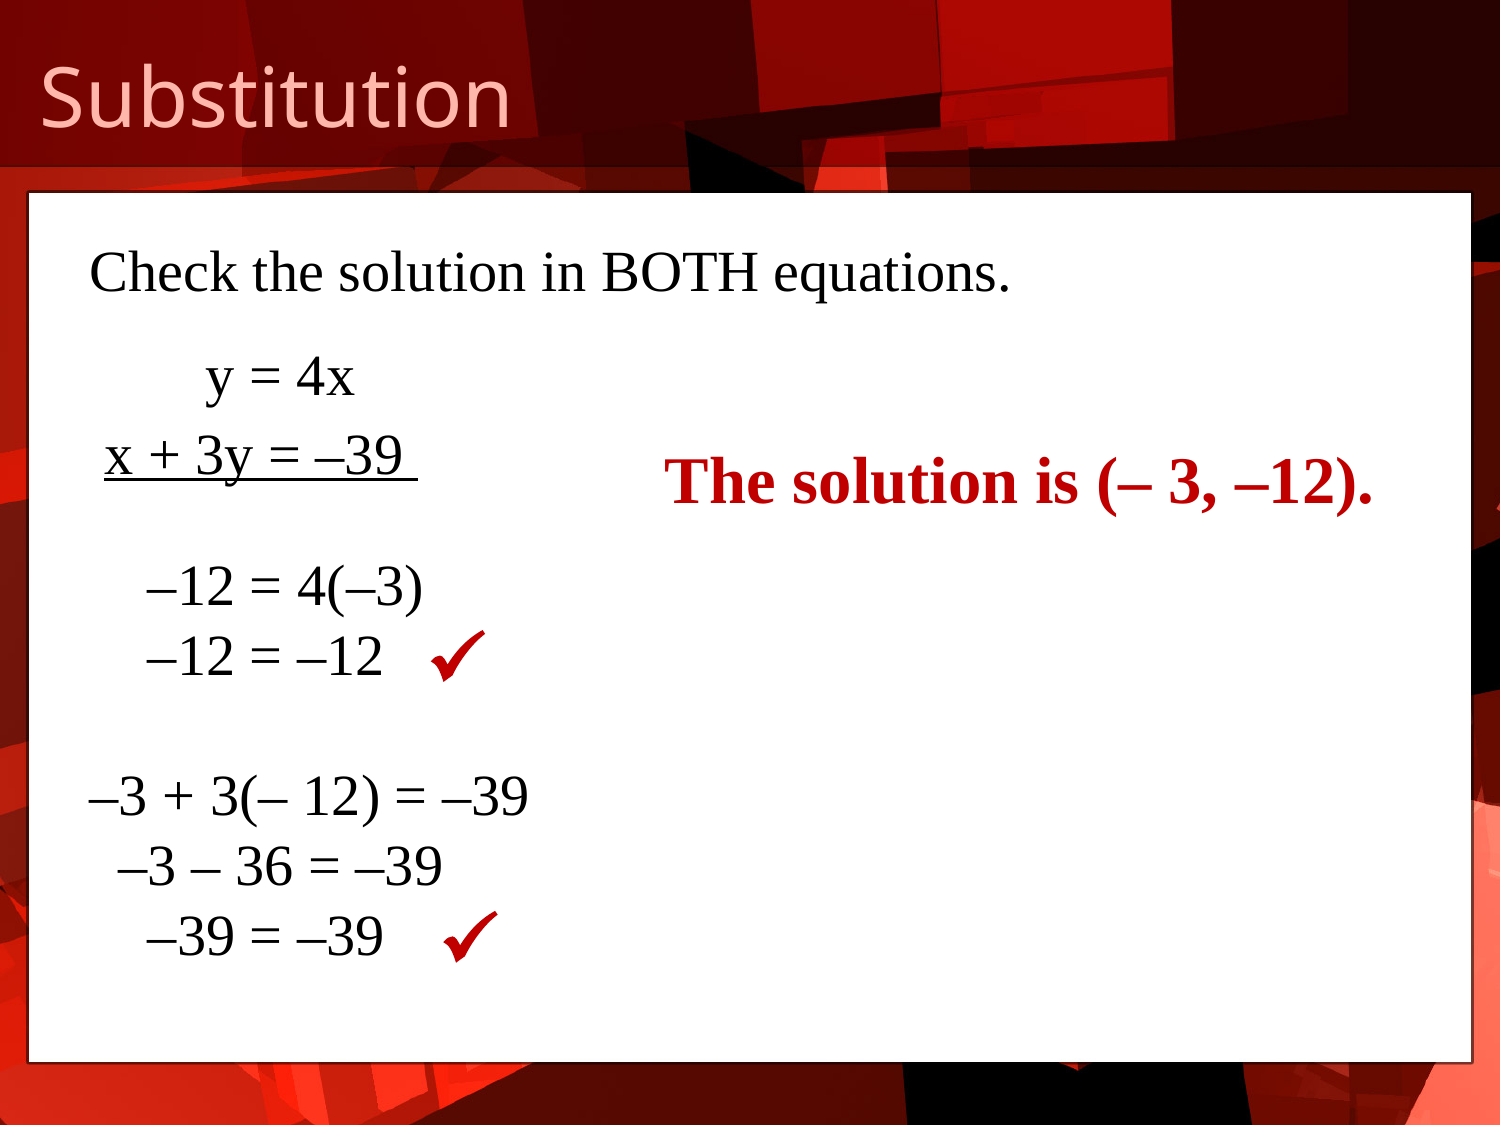

# Substitution
Check the solution in BOTH equations.
 y = 4x
 x + 3y = –39
 –12 = 4(–3)
 –12 = –12
–3 + 3(– 12) = –39
 –3 – 36 = –39
 –39 = –39
The solution is (– 3, –12).

